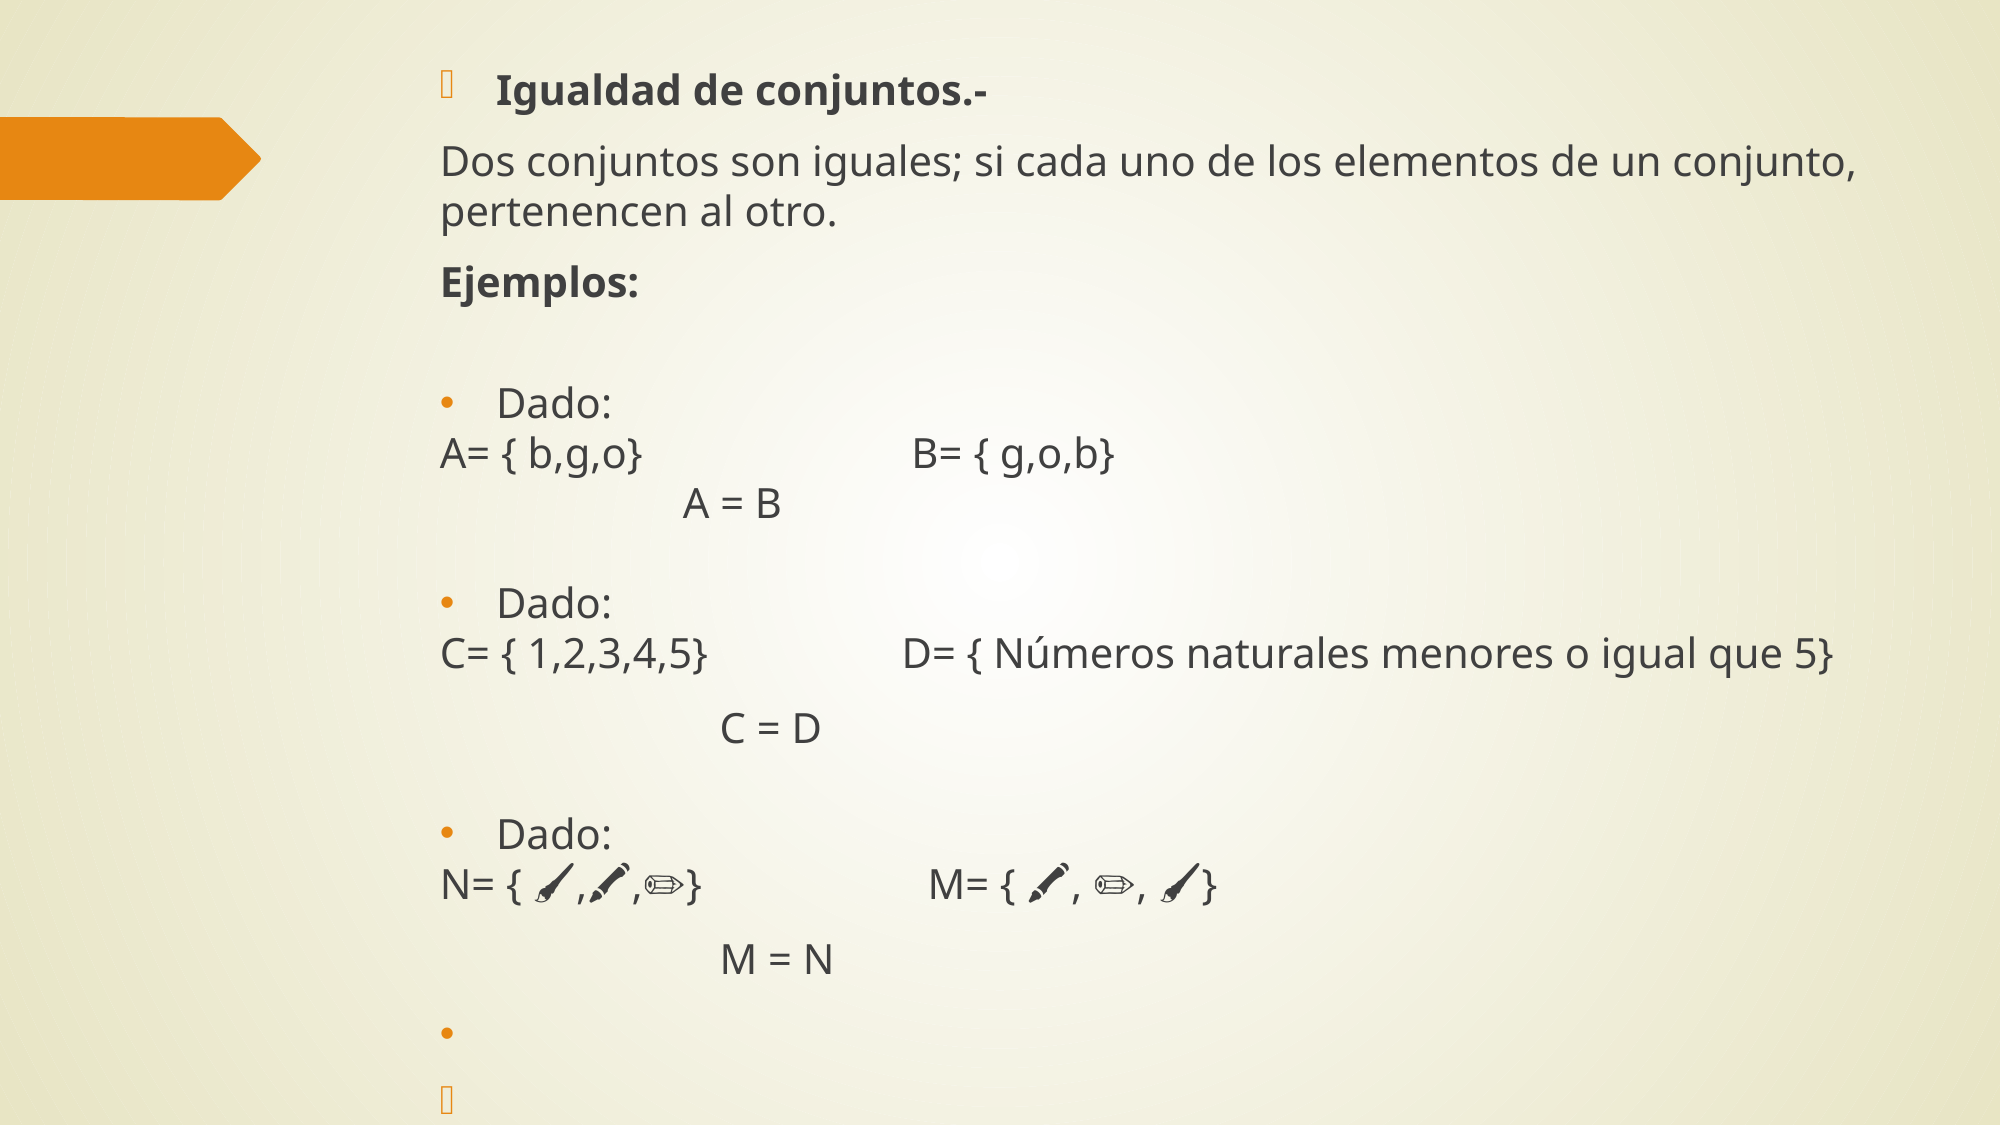

# Igualdad de conjuntos.-
Dos conjuntos son iguales; si cada uno de los elementos de un conjunto, pertenencen al otro.
Ejemplos:
Dado:
A= { b,g,o} B= { g,o,b}
 A = B
Dado:
C= { 1,2,3,4,5} D= { Números naturales menores o igual que 5}
 C = D
Dado:
N= { 🖌,🖍,✏️} M= { 🖍, ✏️, 🖌}
 M = N